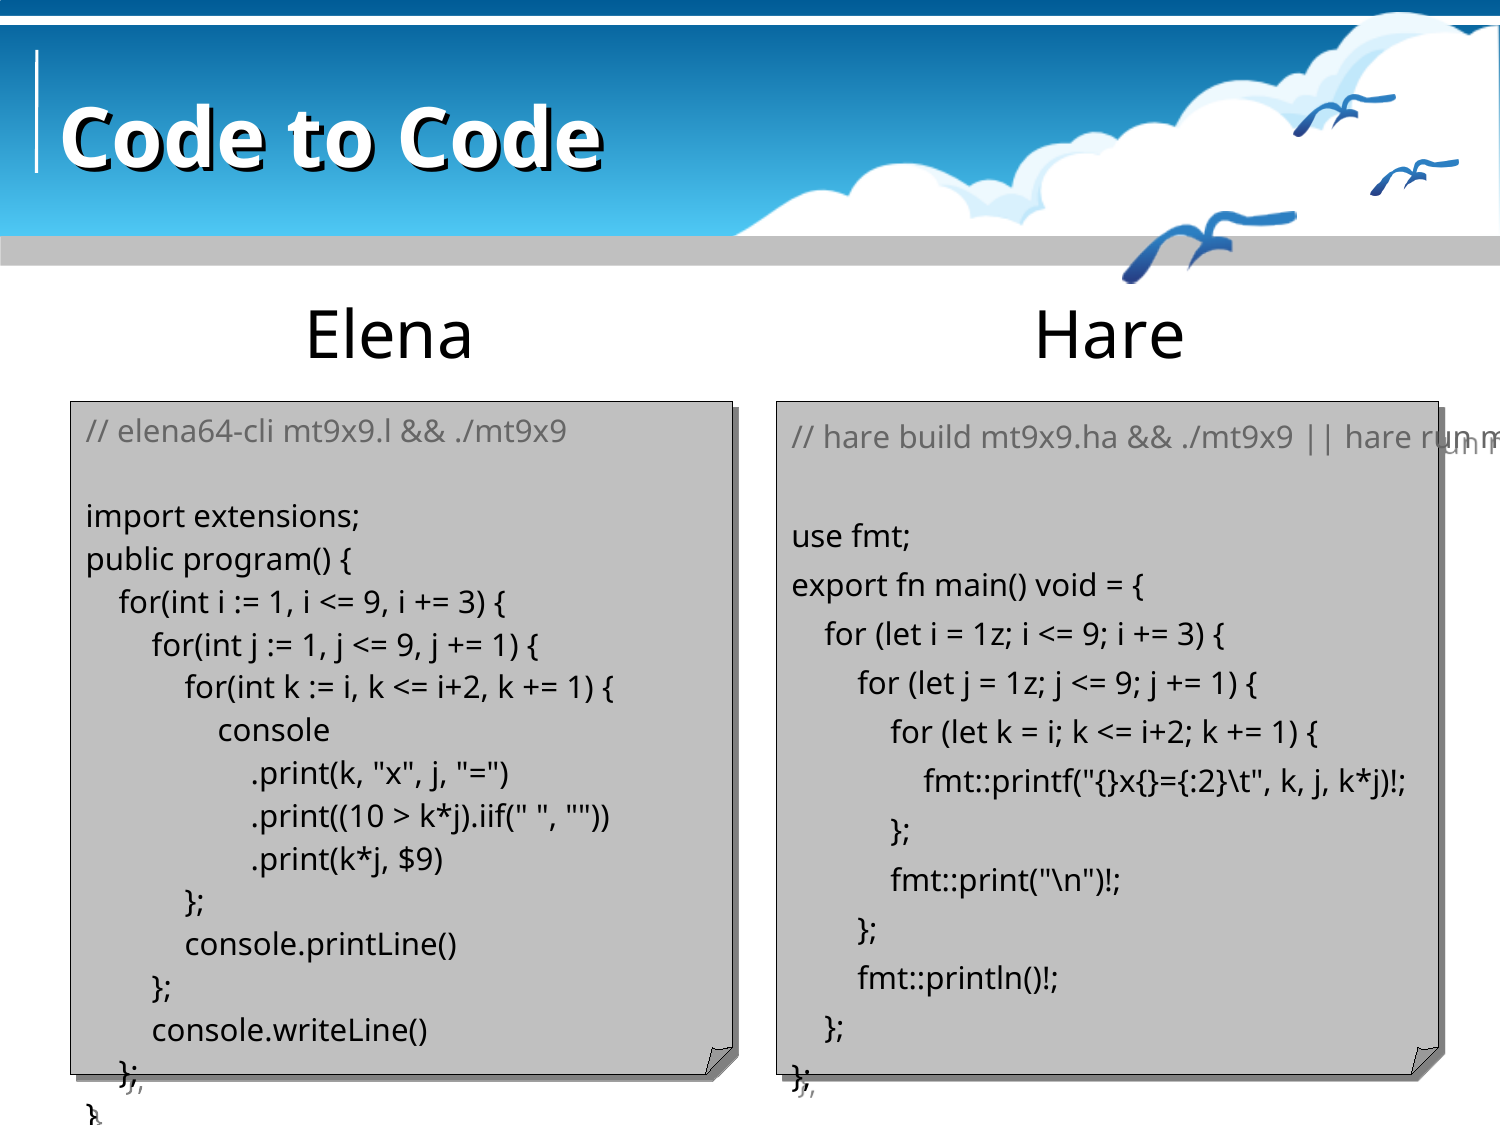

# Code to Code
Elena
Hare
// elena64-cli mt9x9.l && ./mt9x9
import extensions;
public program() {
 for(int i := 1, i <= 9, i += 3) {
 for(int j := 1, j <= 9, j += 1) {
 for(int k := i, k <= i+2, k += 1) {
 console
 .print(k, "x", j, "=")
 .print((10 > k*j).iif(" ", ""))
 .print(k*j, $9)
 };
 console.printLine()
 };
 console.writeLine()
 };
}
// hare build mt9x9.ha && ./mt9x9 || hare run mt9x9.ha
use fmt;
export fn main() void = {
 for (let i = 1z; i <= 9; i += 3) {
 for (let j = 1z; j <= 9; j += 1) {
 for (let k = i; k <= i+2; k += 1) {
 fmt::printf("{}x{}={:2}\t", k, j, k*j)!;
 };
 fmt::print("\n")!;
 };
 fmt::println()!;
 };
};